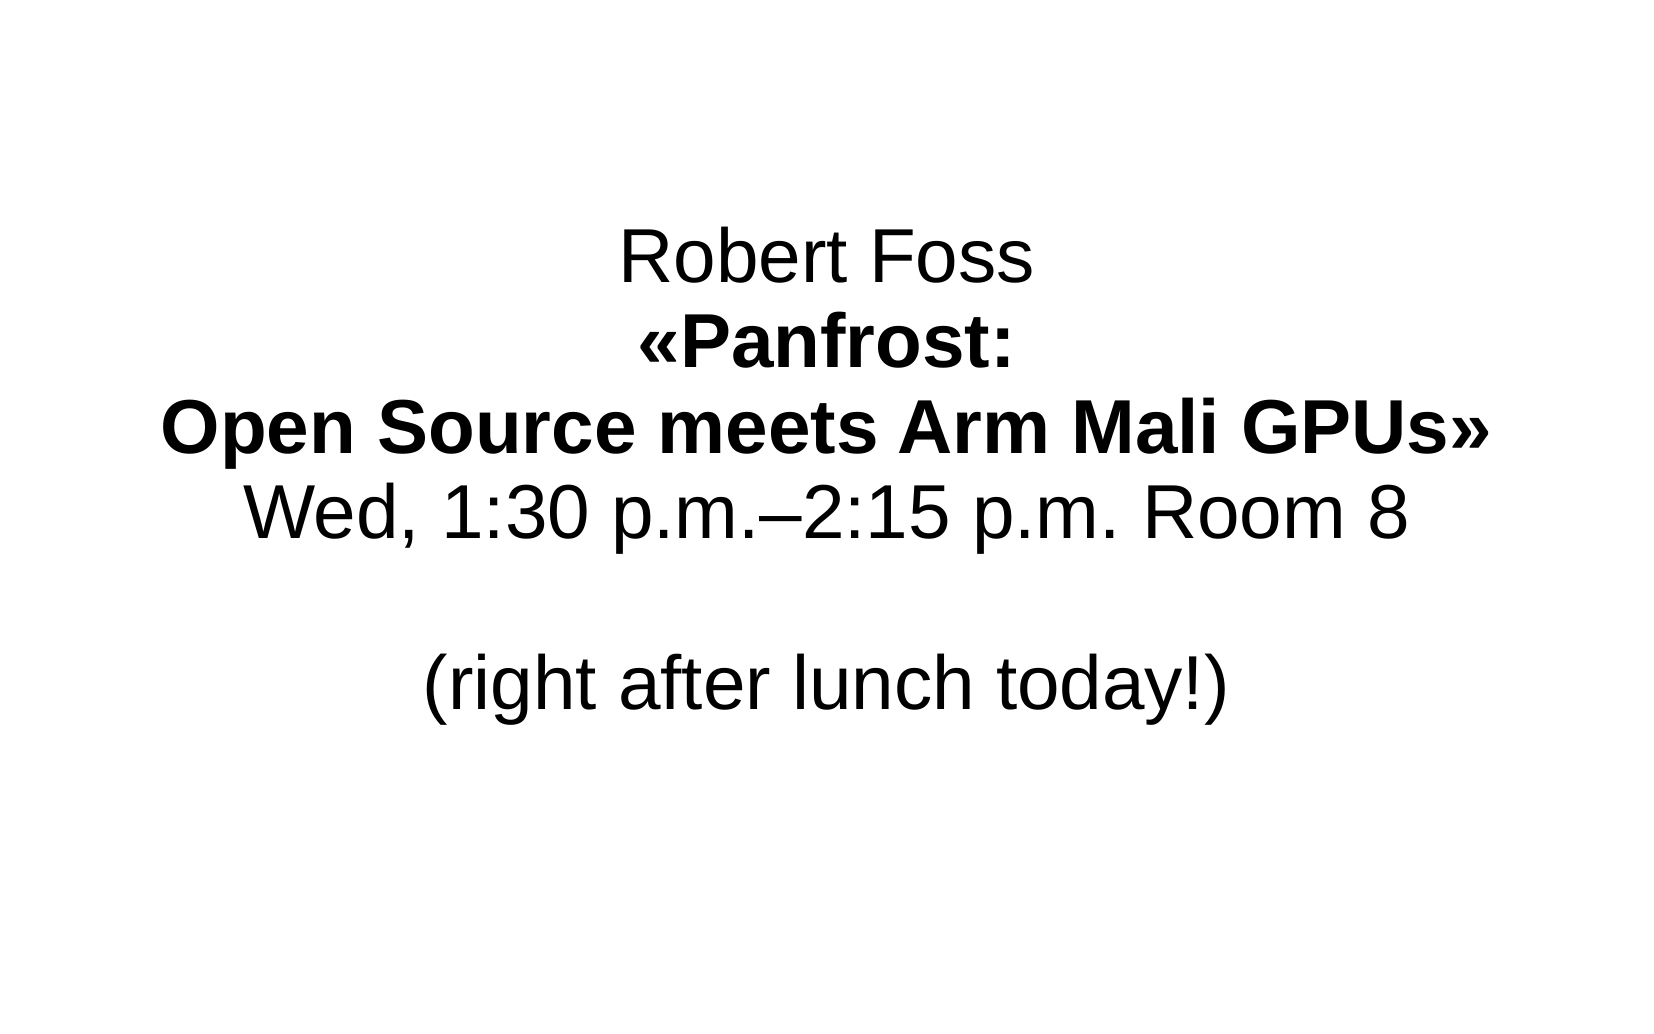

# Robert Foss «Panfrost: Open Source meets Arm Mali GPUs» Wed, 1:30 p.m.–2:15 p.m. Room 8 (right after lunch today!)